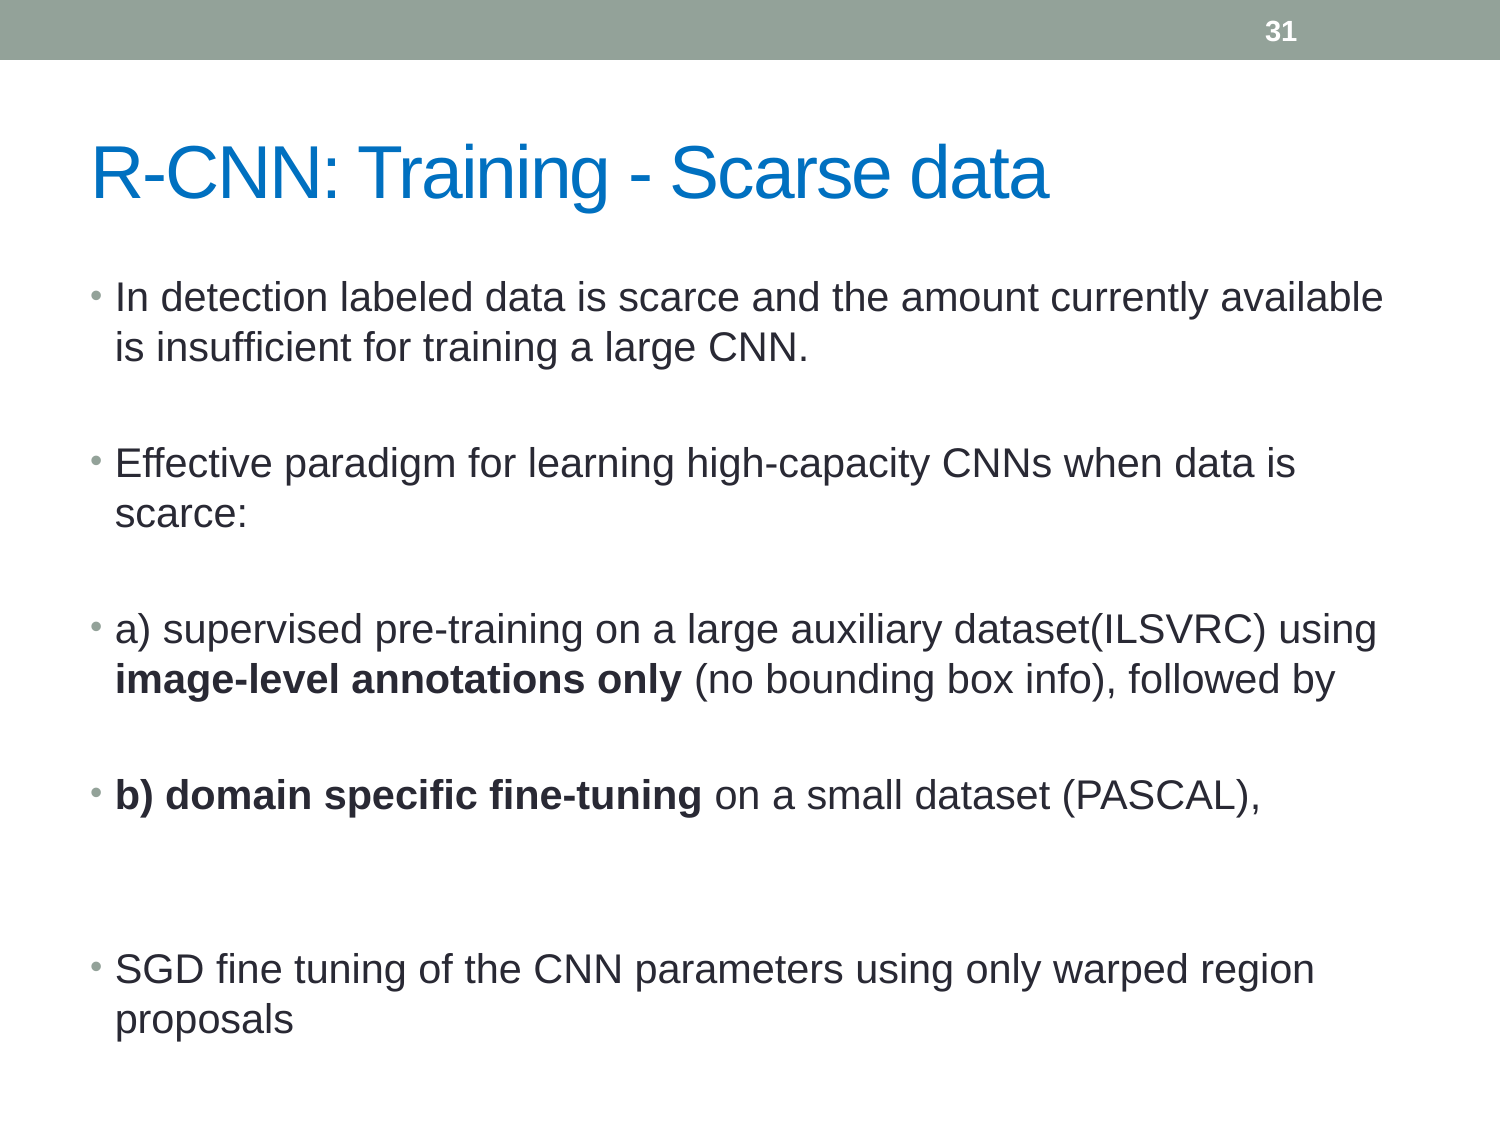

# R-CNN: Training - Scarse data
In detection labeled data is scarce and the amount currently available is insufﬁcient for training a large CNN.
Effective paradigm for learning high-capacity CNNs when data is scarce:
a) supervised pre-training on a large auxiliary dataset(ILSVRC) using image-level annotations only (no bounding box info), followed by
b) domain speciﬁc ﬁne-tuning on a small dataset (PASCAL),
SGD fine tuning of the CNN parameters using only warped region proposals